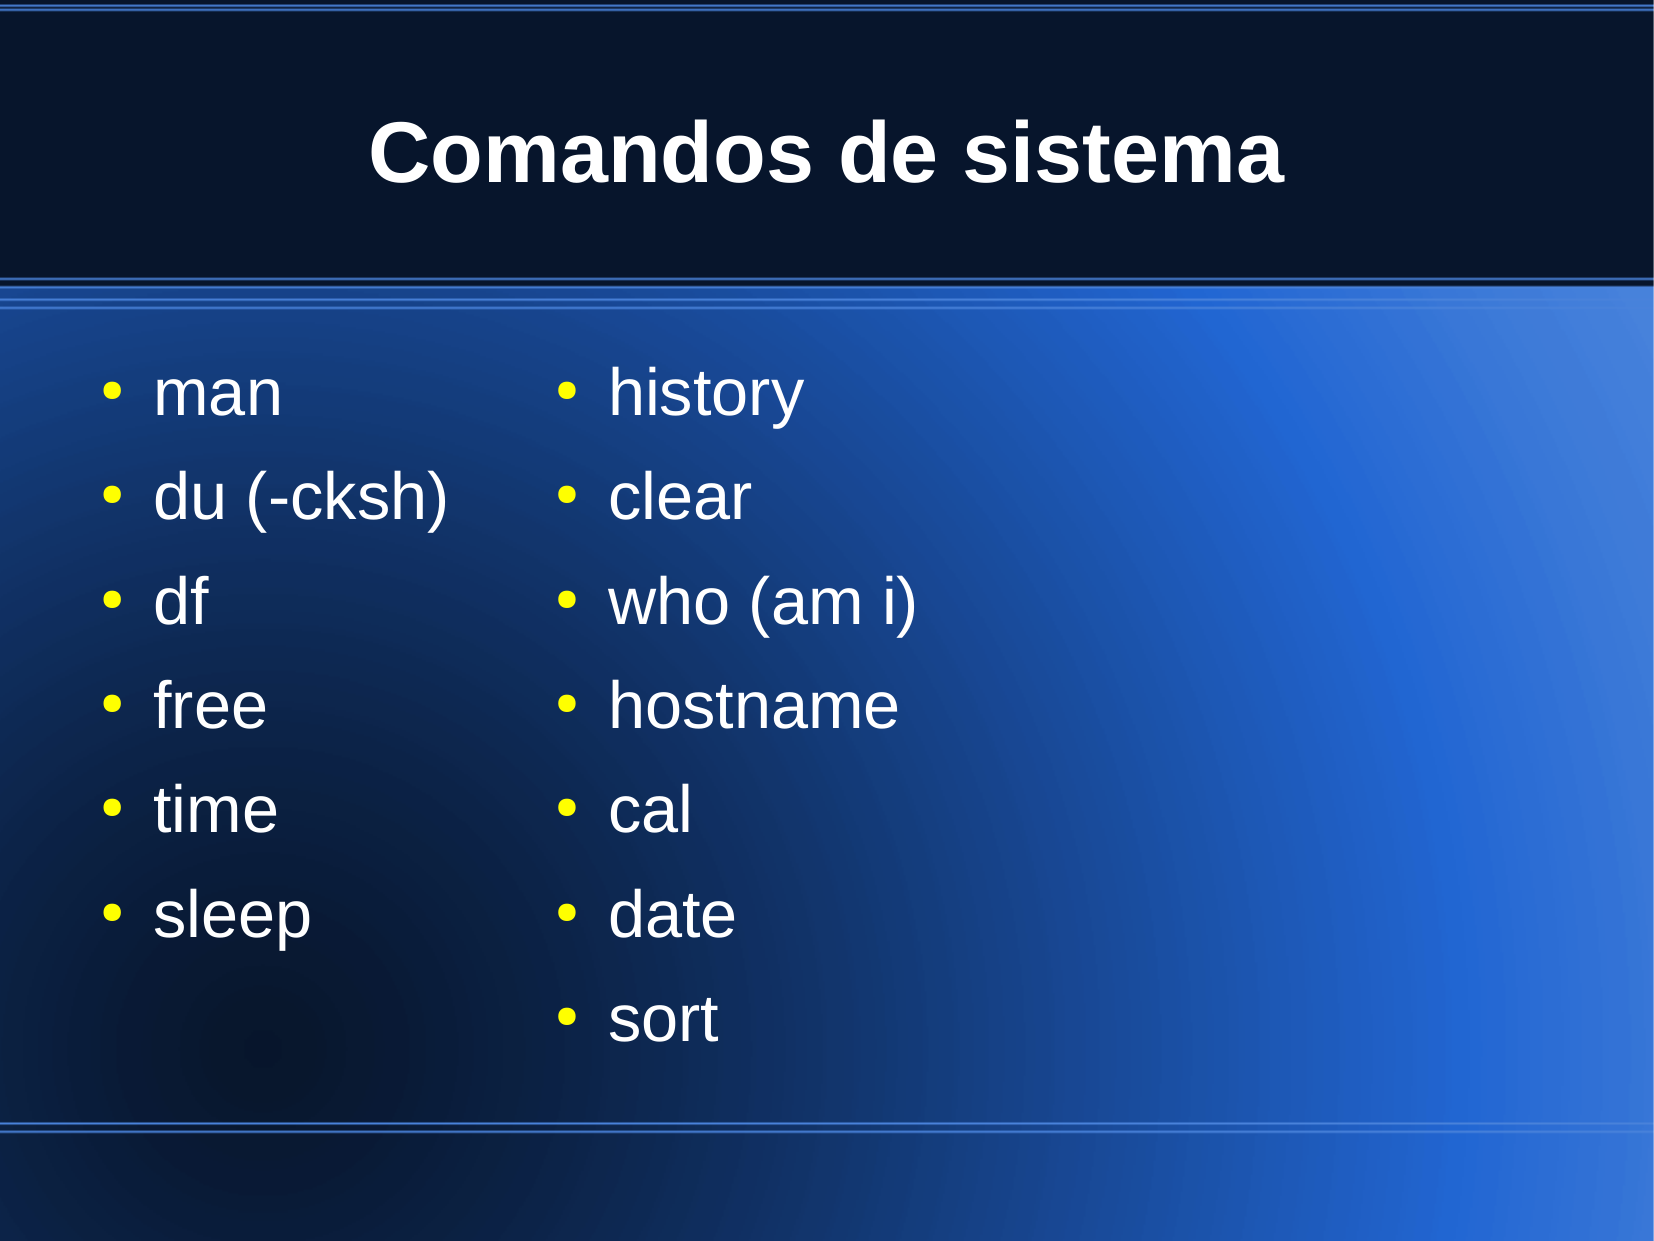

# Comandos de sistema
man
du (-cksh)
df
free
time
sleep
history
clear
who (am i)
hostname
cal
date
sort